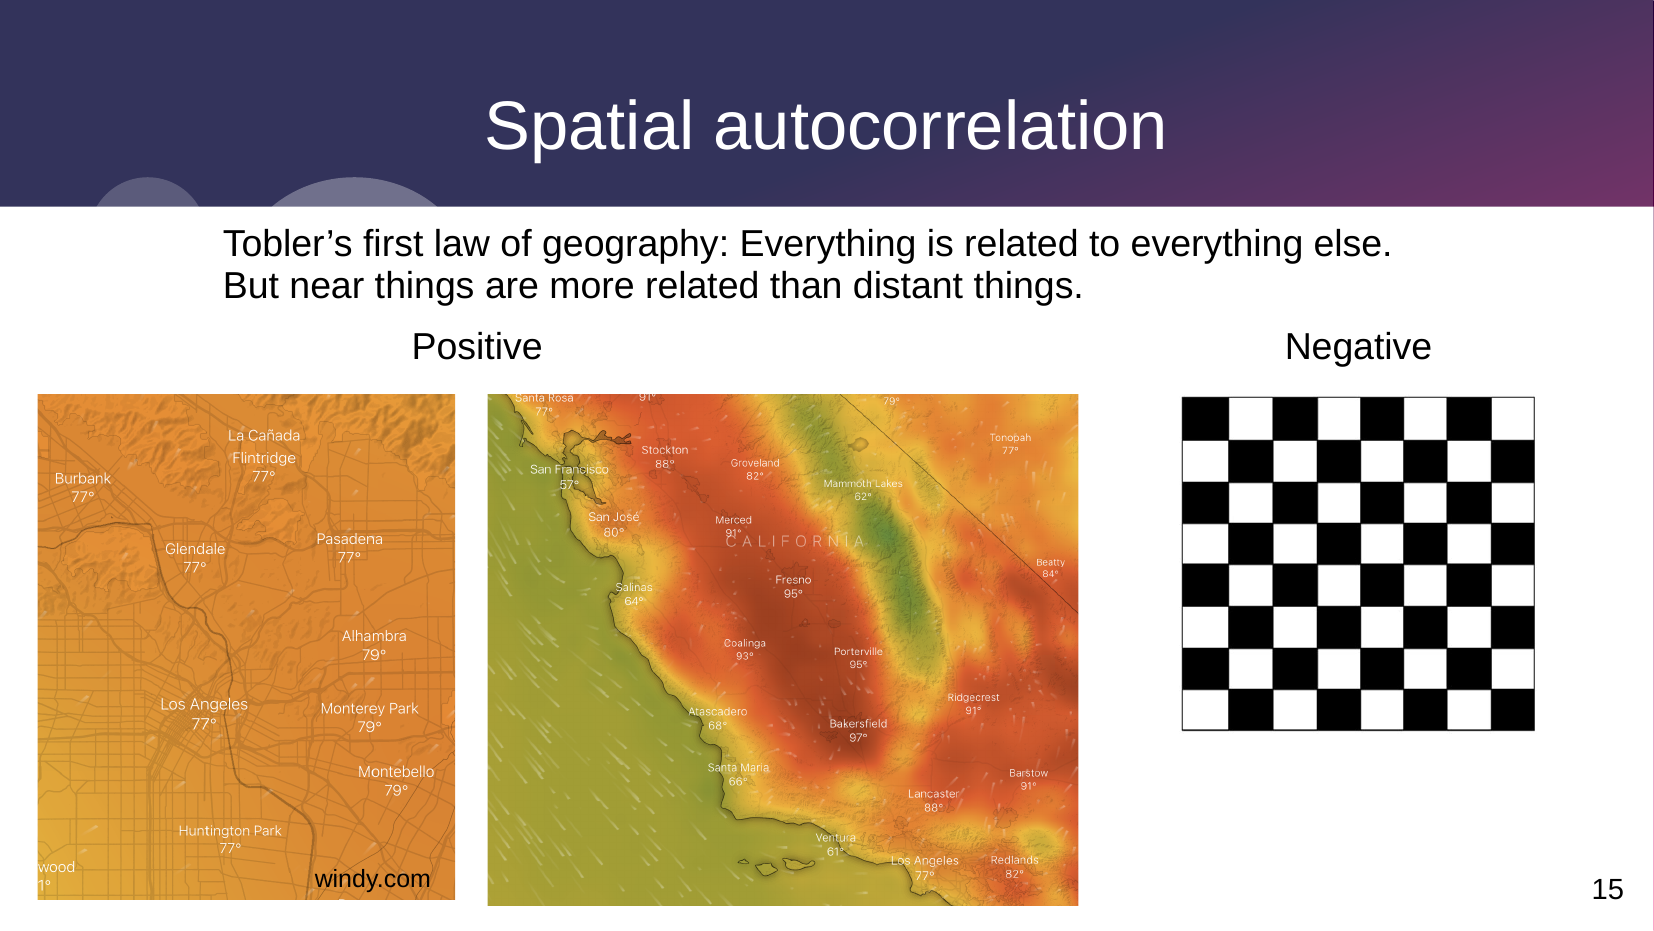

# Spatial autocorrelation
Tobler’s first law of geography: Everything is related to everything else. But near things are more related than distant things.
Positive
Negative
windy.com